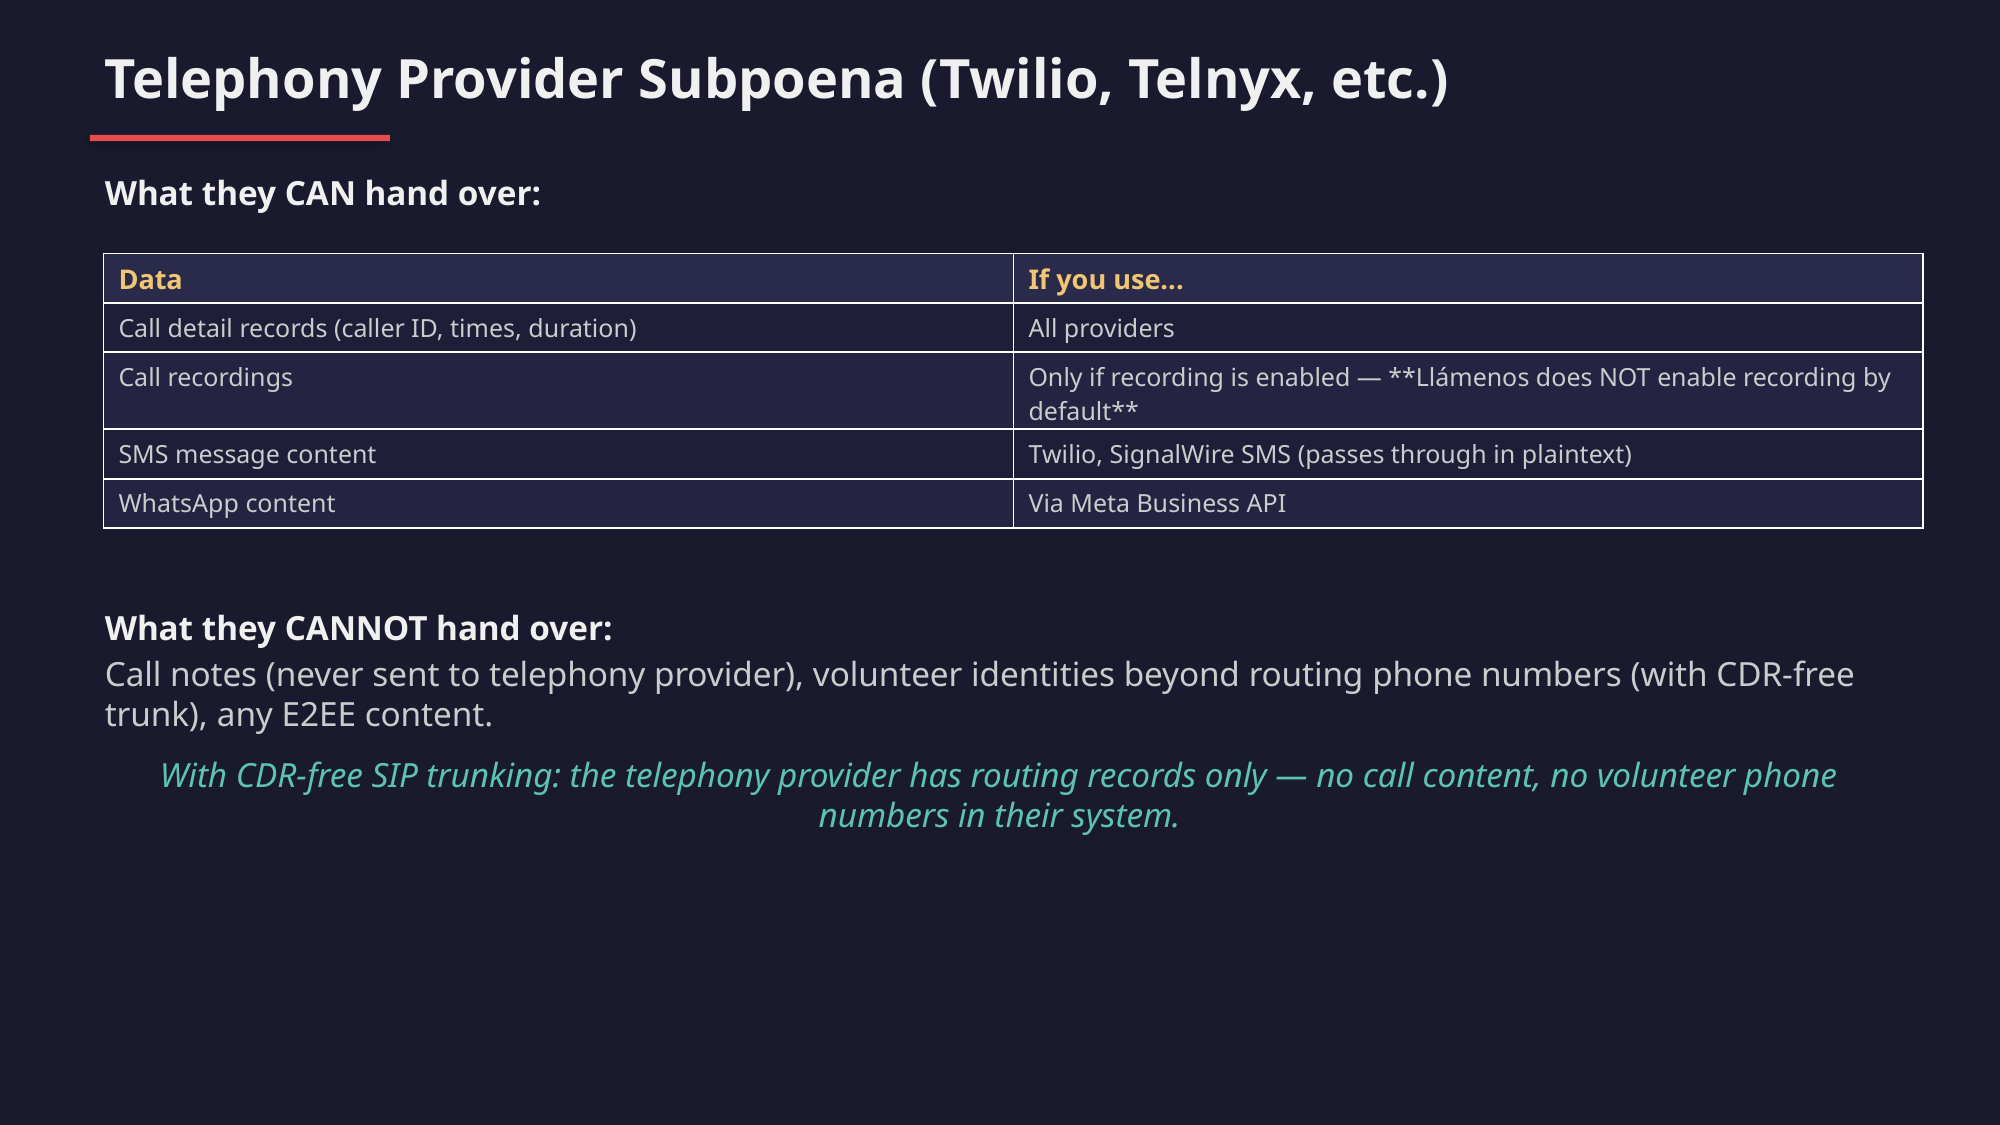

Telephony Provider Subpoena (Twilio, Telnyx, etc.)
What they CAN hand over:
| Data | If you use... |
| --- | --- |
| Call detail records (caller ID, times, duration) | All providers |
| Call recordings | Only if recording is enabled — \*\*Llámenos does NOT enable recording by default\*\* |
| SMS message content | Twilio, SignalWire SMS (passes through in plaintext) |
| WhatsApp content | Via Meta Business API |
What they CANNOT hand over:
Call notes (never sent to telephony provider), volunteer identities beyond routing phone numbers (with CDR-free trunk), any E2EE content.
With CDR-free SIP trunking: the telephony provider has routing records only — no call content, no volunteer phone numbers in their system.